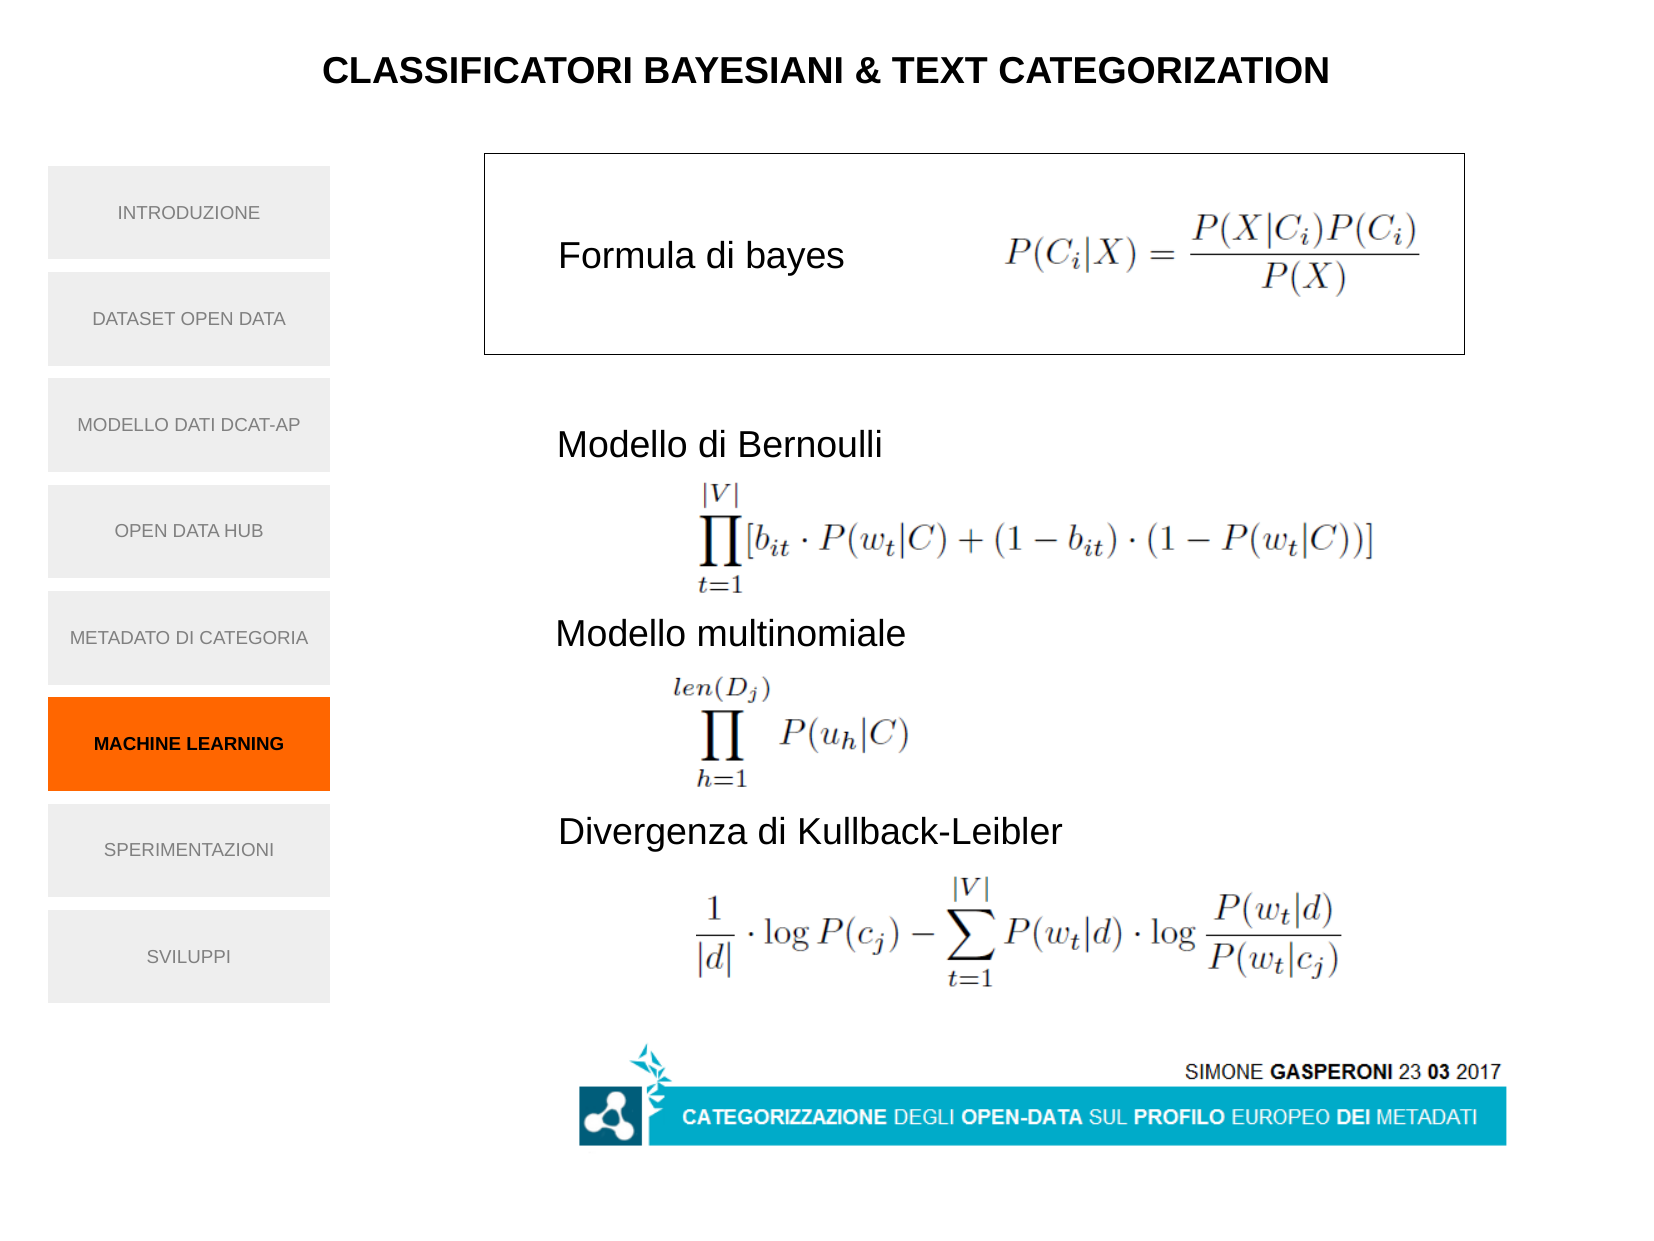

CLASSIFICATORI BAYESIANI & TEXT CATEGORIZATION
INTRODUZIONE
Formula di bayes
DATASET OPEN DATA
MODELLO DATI DCAT-AP
Modello di Bernoulli
OPEN DATA HUB
METADATO DI CATEGORIA
Modello multinomiale
MACHINE LEARNING
SPERIMENTAZIONI
Divergenza di Kullback-Leibler
SVILUPPI